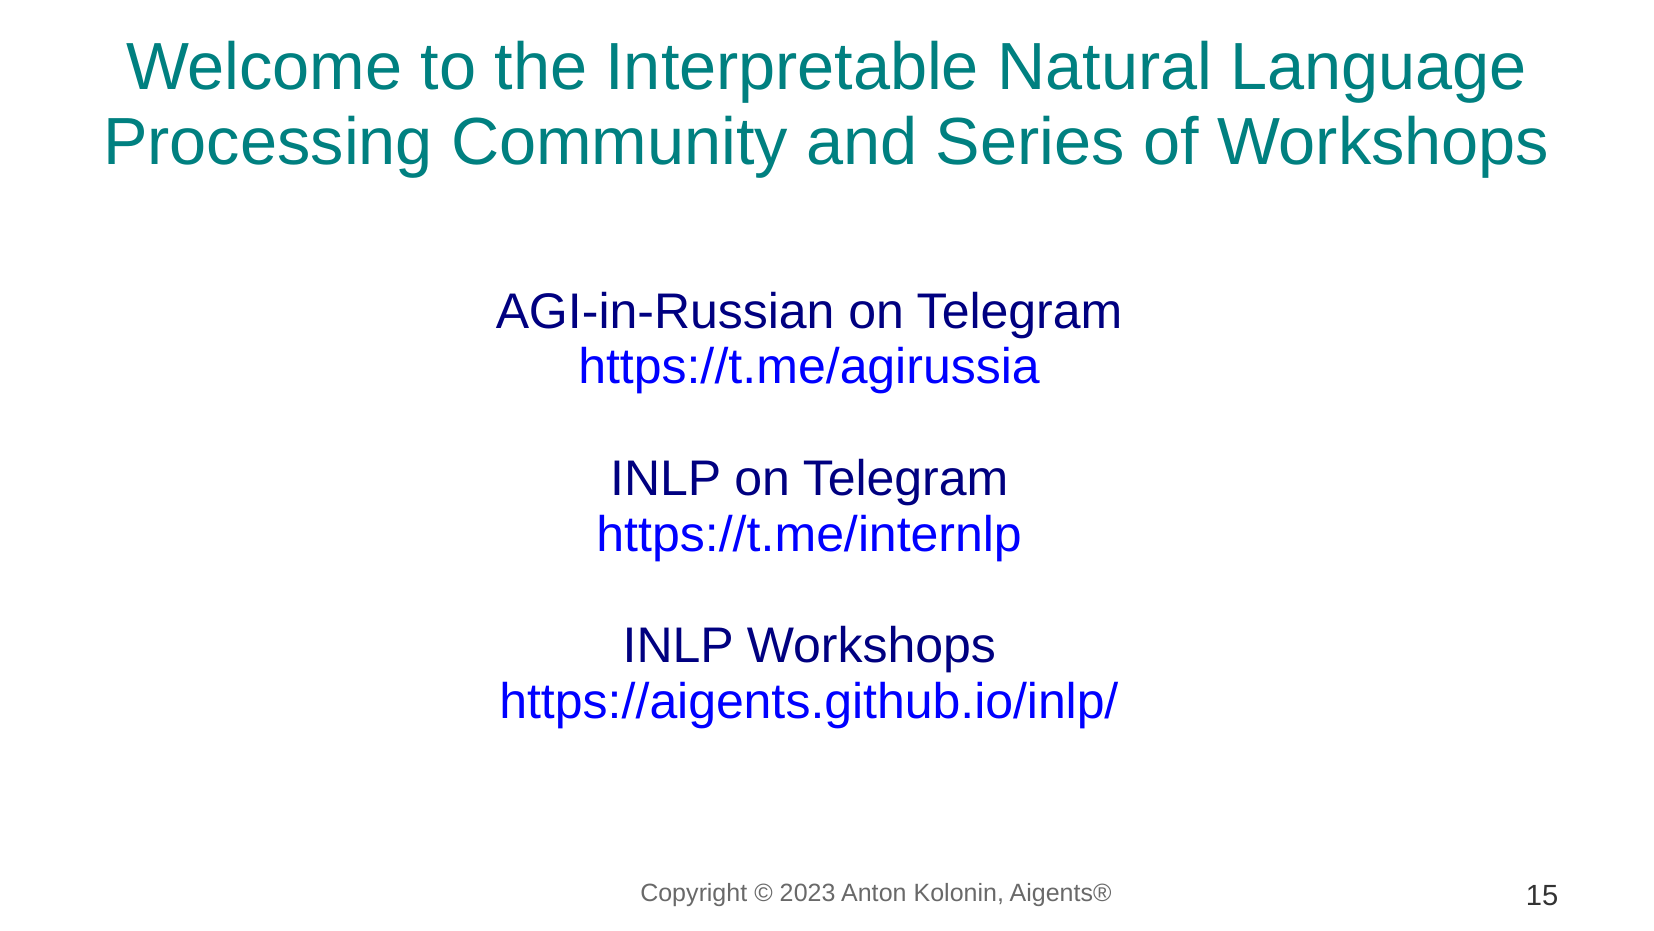

Welcome to the Interpretable Natural Language Processing Community and Series of Workshops
AGI-in-Russian on Telegram
https://t.me/agirussia
INLP on Telegram
https://t.me/internlp
INLP Workshops
https://aigents.github.io/inlp/
Copyright © 2023 Anton Kolonin, Aigents®
15